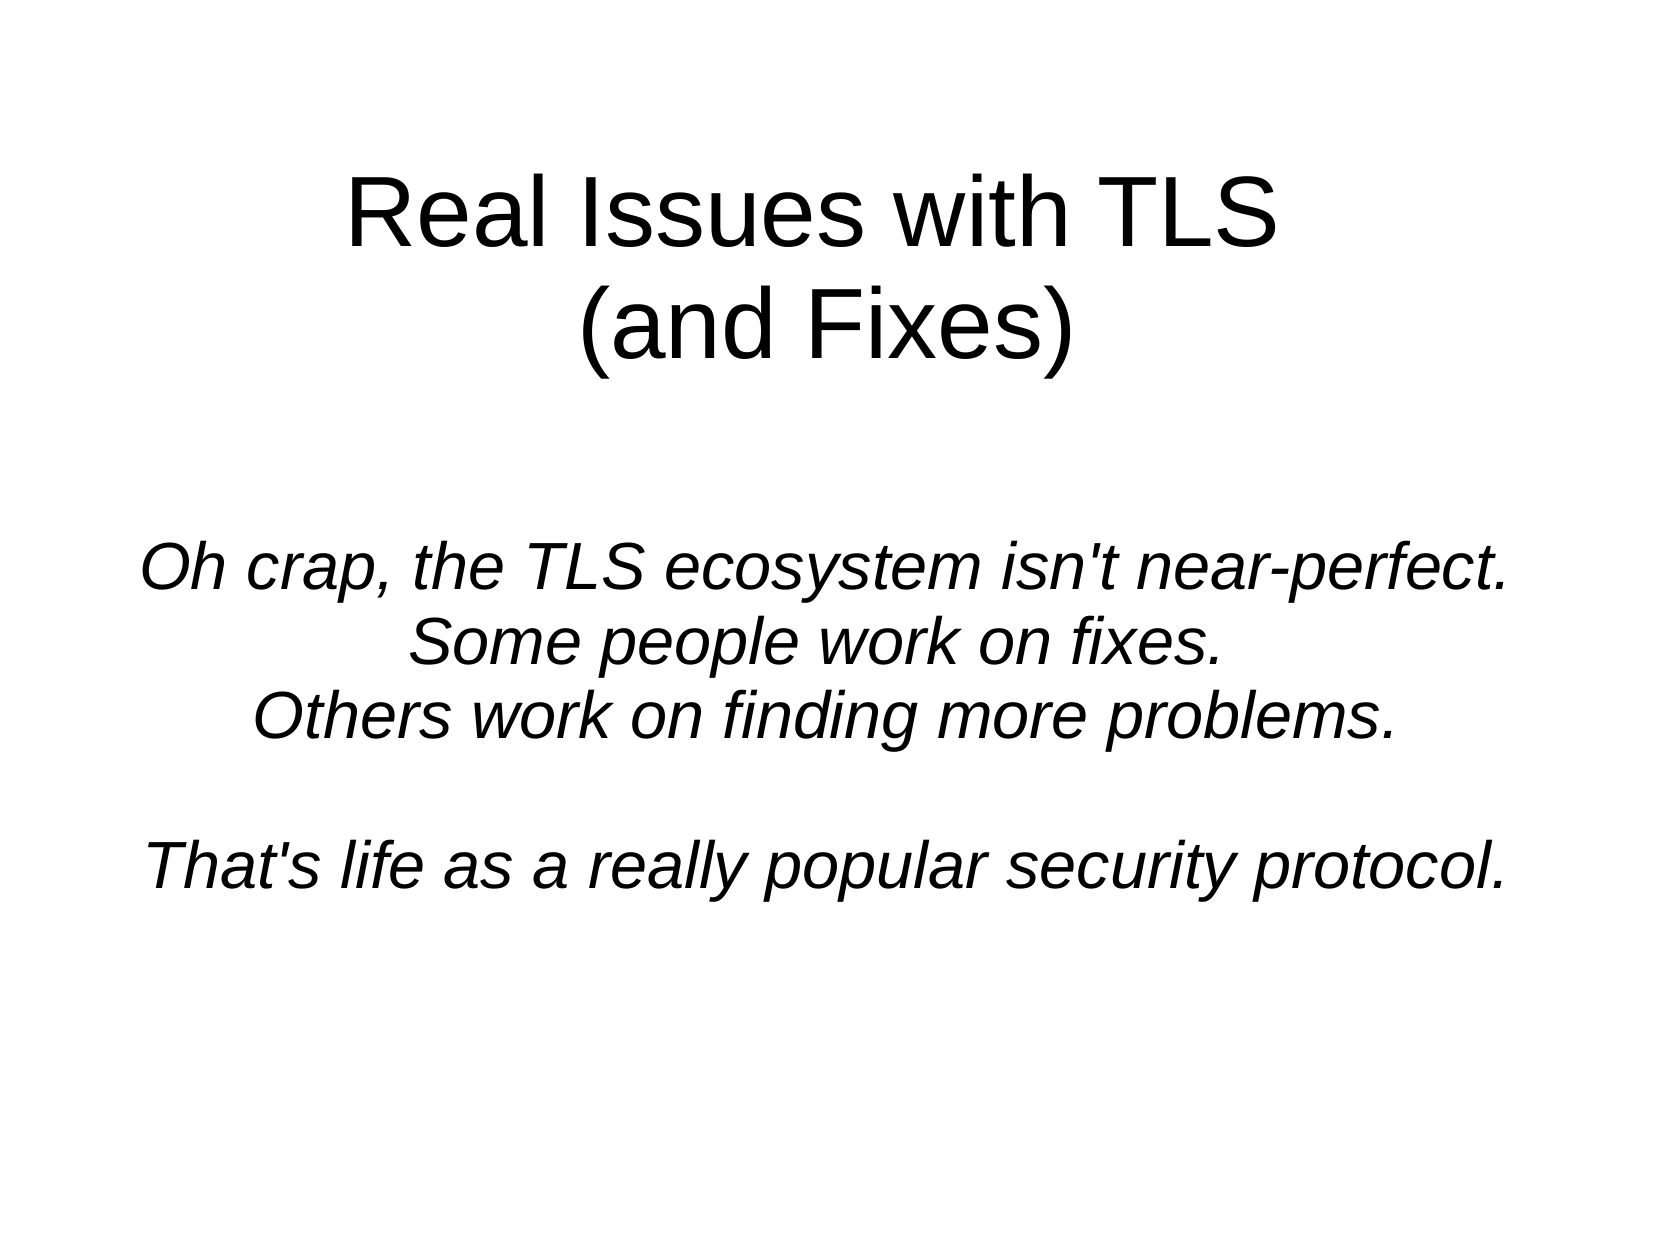

# Real Issues with TLS (and Fixes)
Oh crap, the TLS ecosystem isn't near-perfect.
Some people work on fixes.
Others work on finding more problems.
That's life as a really popular security protocol.